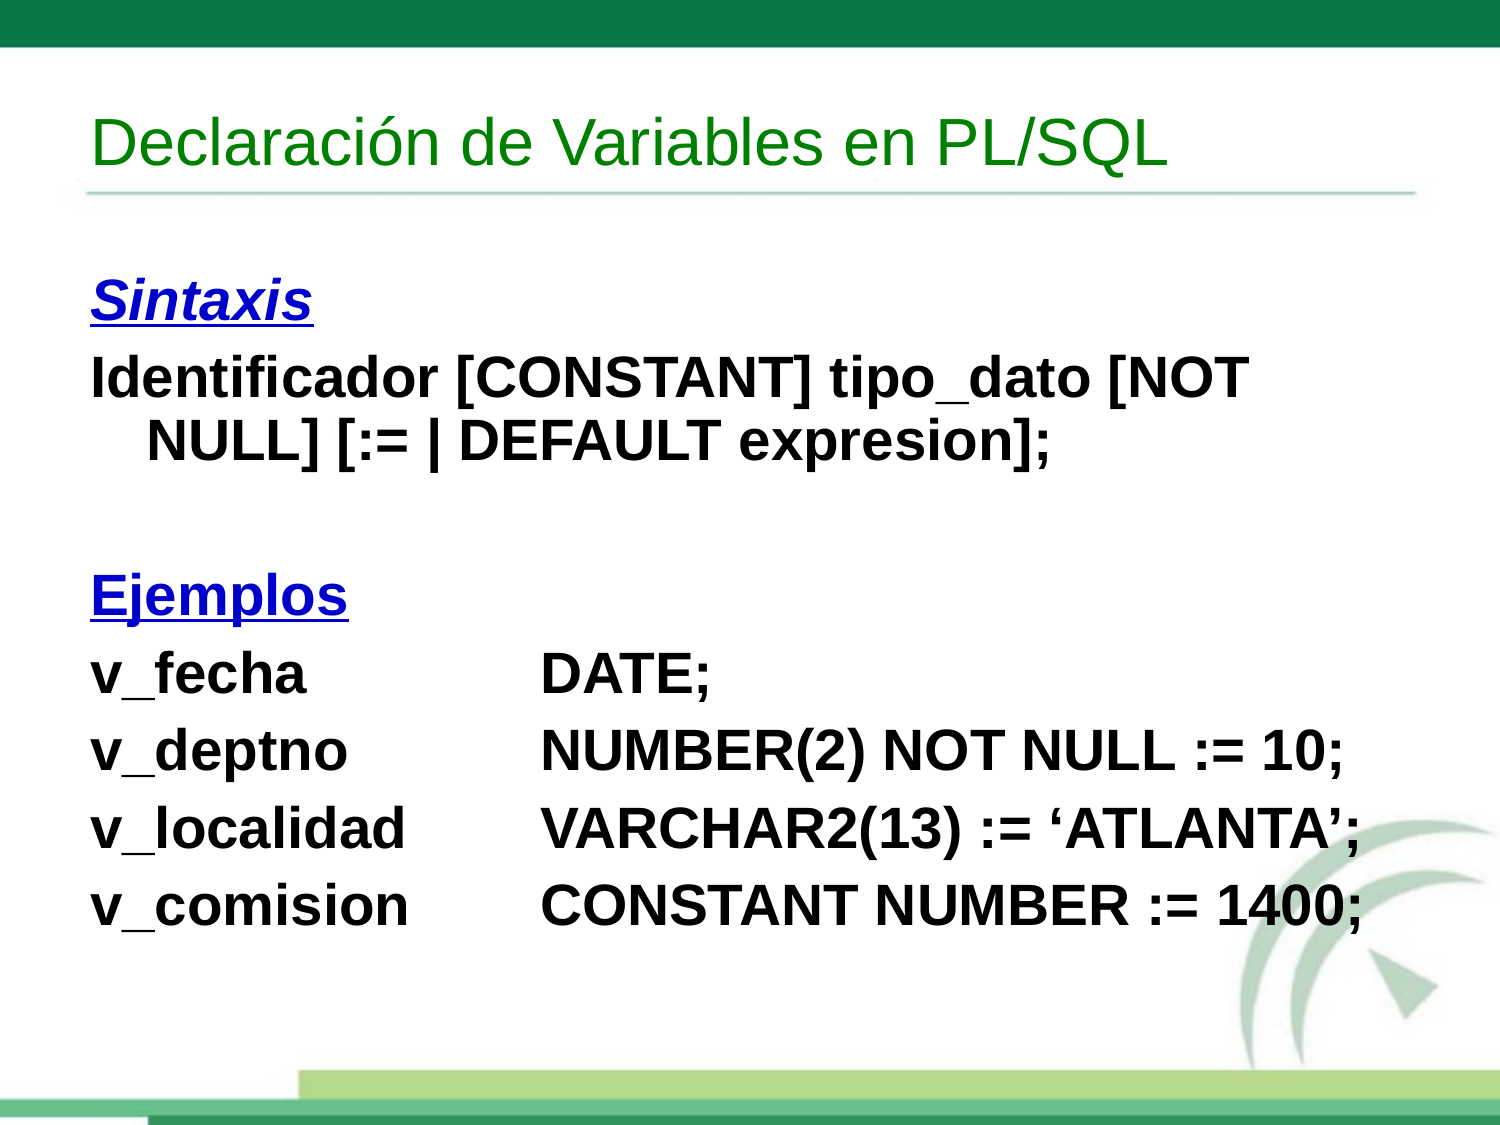

# Declaración de Variables en PL/SQL
Sintaxis
Identificador [CONSTANT] tipo_dato [NOT NULL] [:= | DEFAULT expresion];
Ejemplos
v_fecha		DATE;
v_deptno		NUMBER(2) NOT NULL := 10;
v_localidad	VARCHAR2(13) := ‘ATLANTA’;
v_comision	CONSTANT NUMBER := 1400;